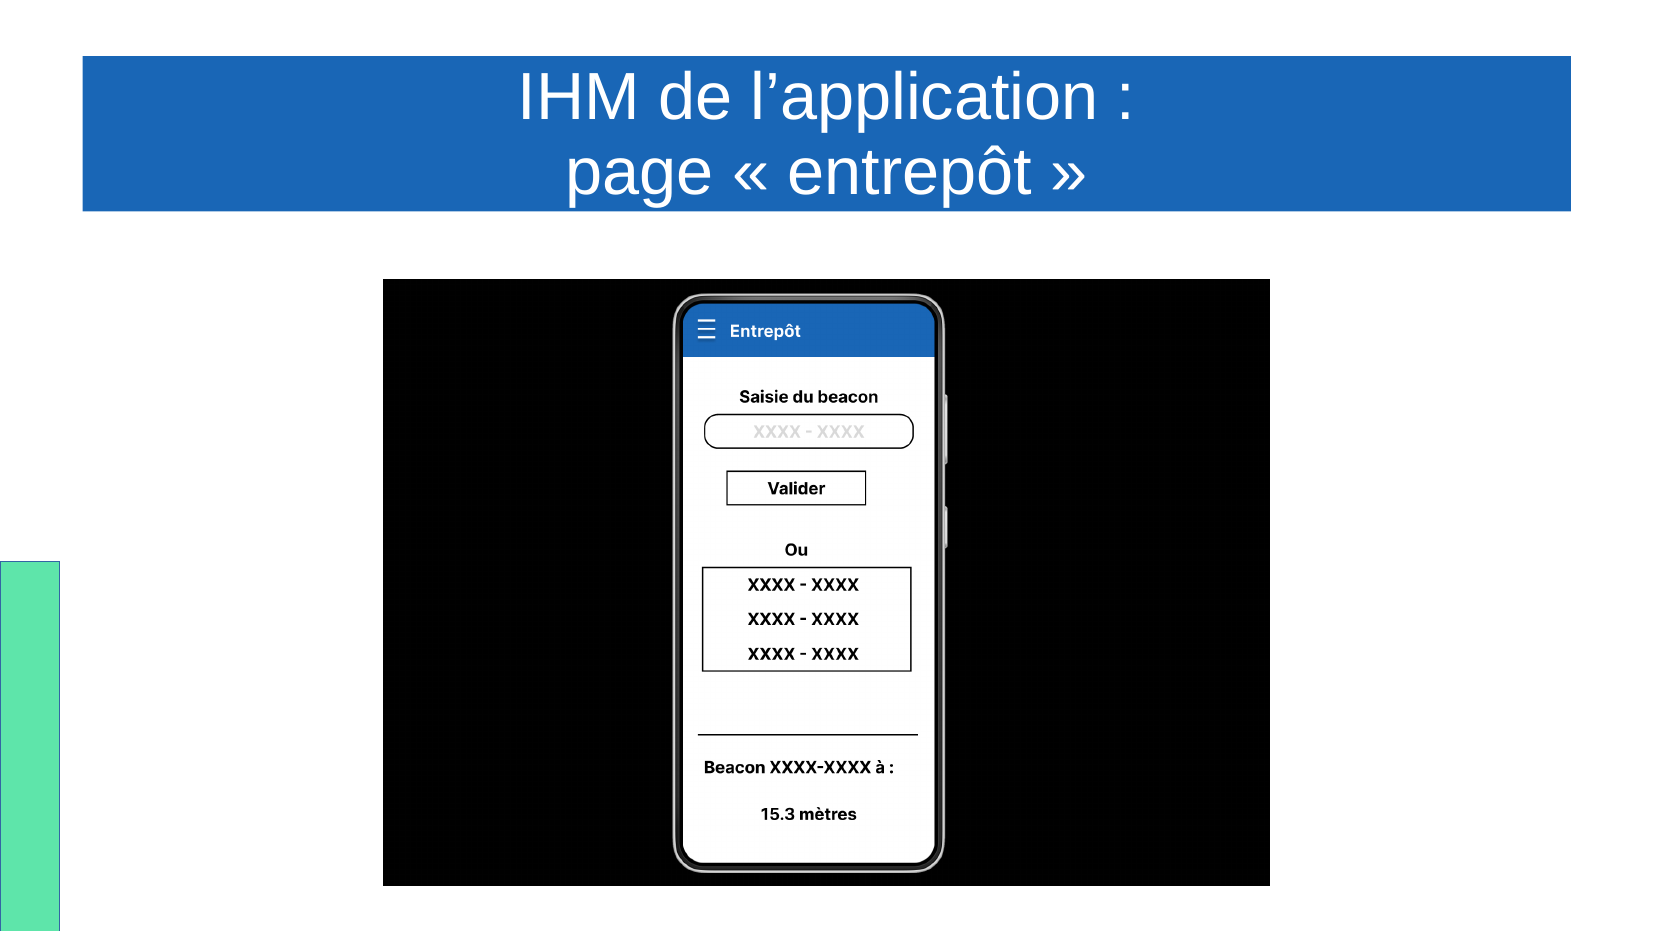

# IHM de l’application : page « entrepôt »